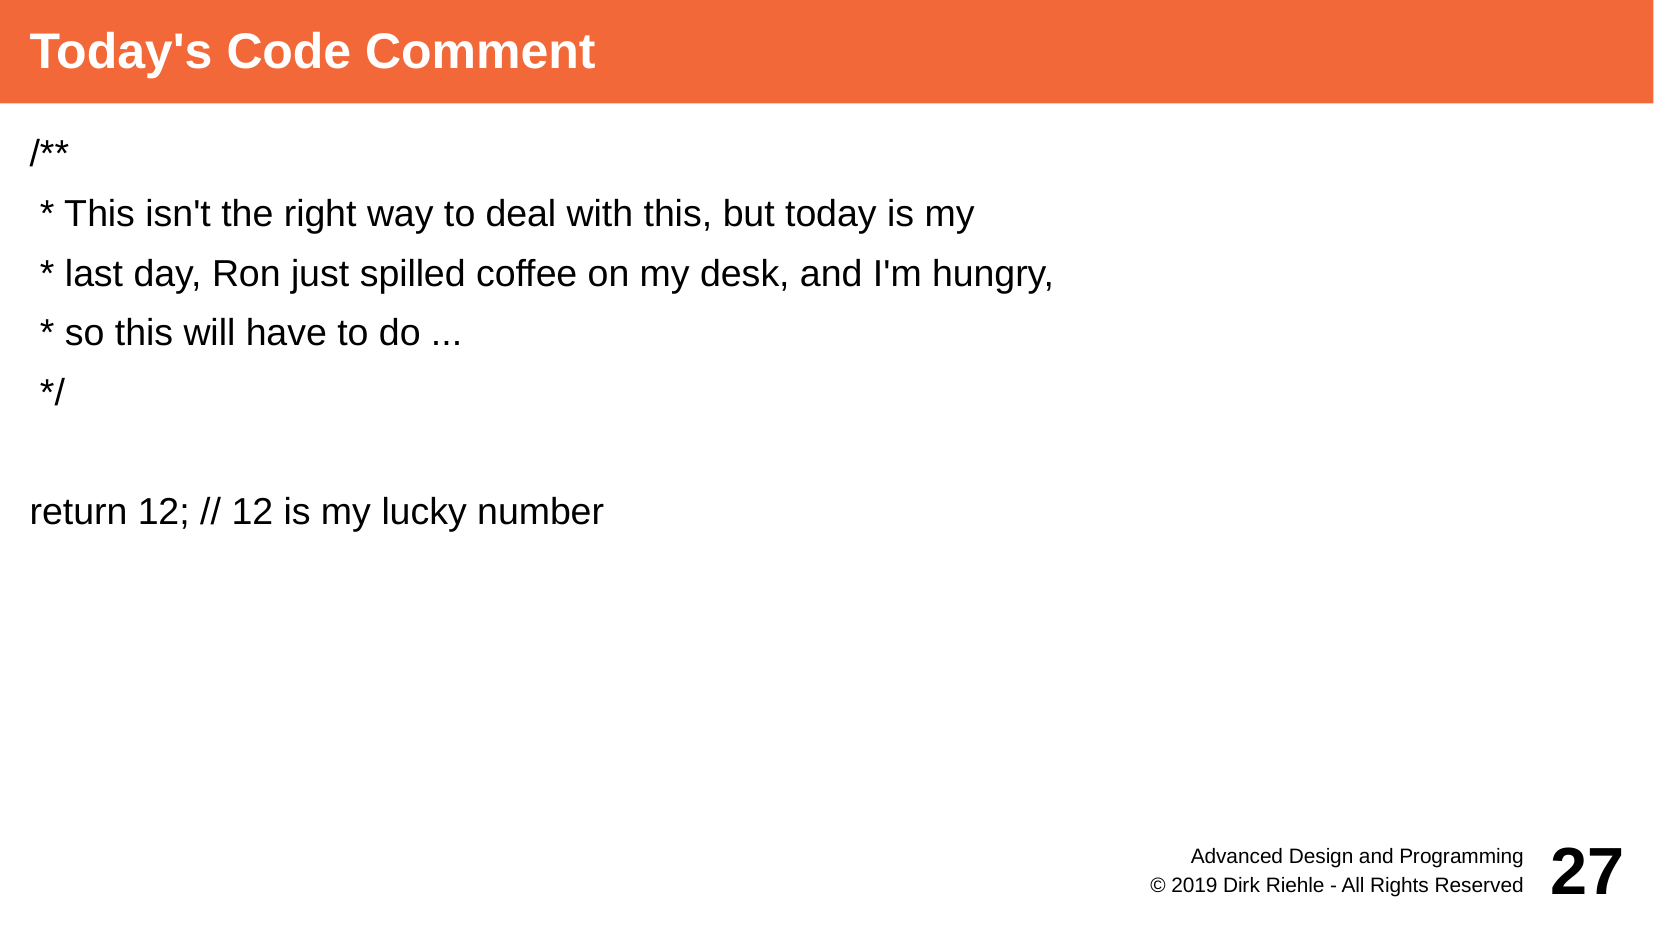

# Today's Code Comment
/**
 * This isn't the right way to deal with this, but today is my
 * last day, Ron just spilled coffee on my desk, and I'm hungry,
 * so this will have to do ...
 */
return 12; // 12 is my lucky number
Advanced Design and Programming
27
© 2019 Dirk Riehle - All Rights Reserved